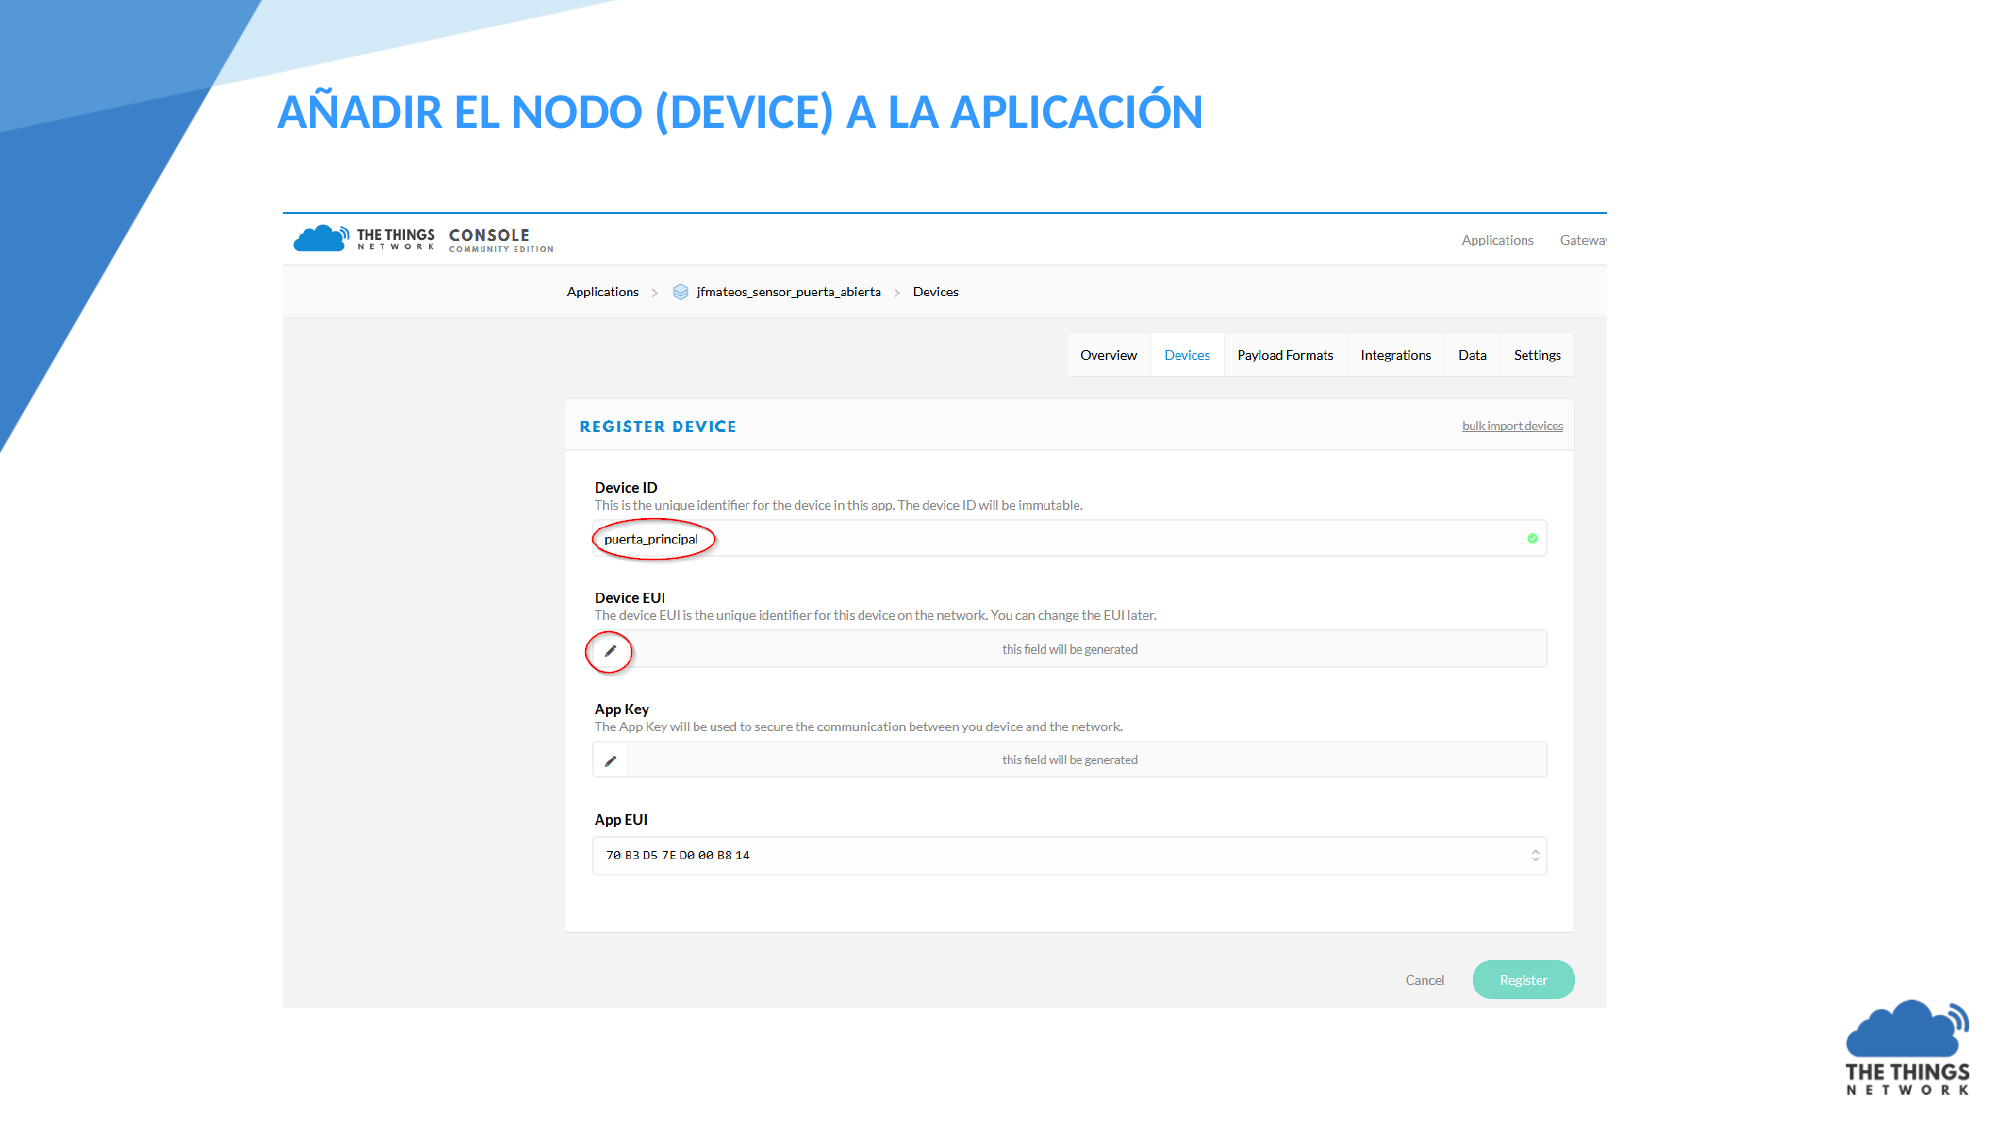

AÑADIR EL NODO (DEVICE) A LA APLICACIÓN